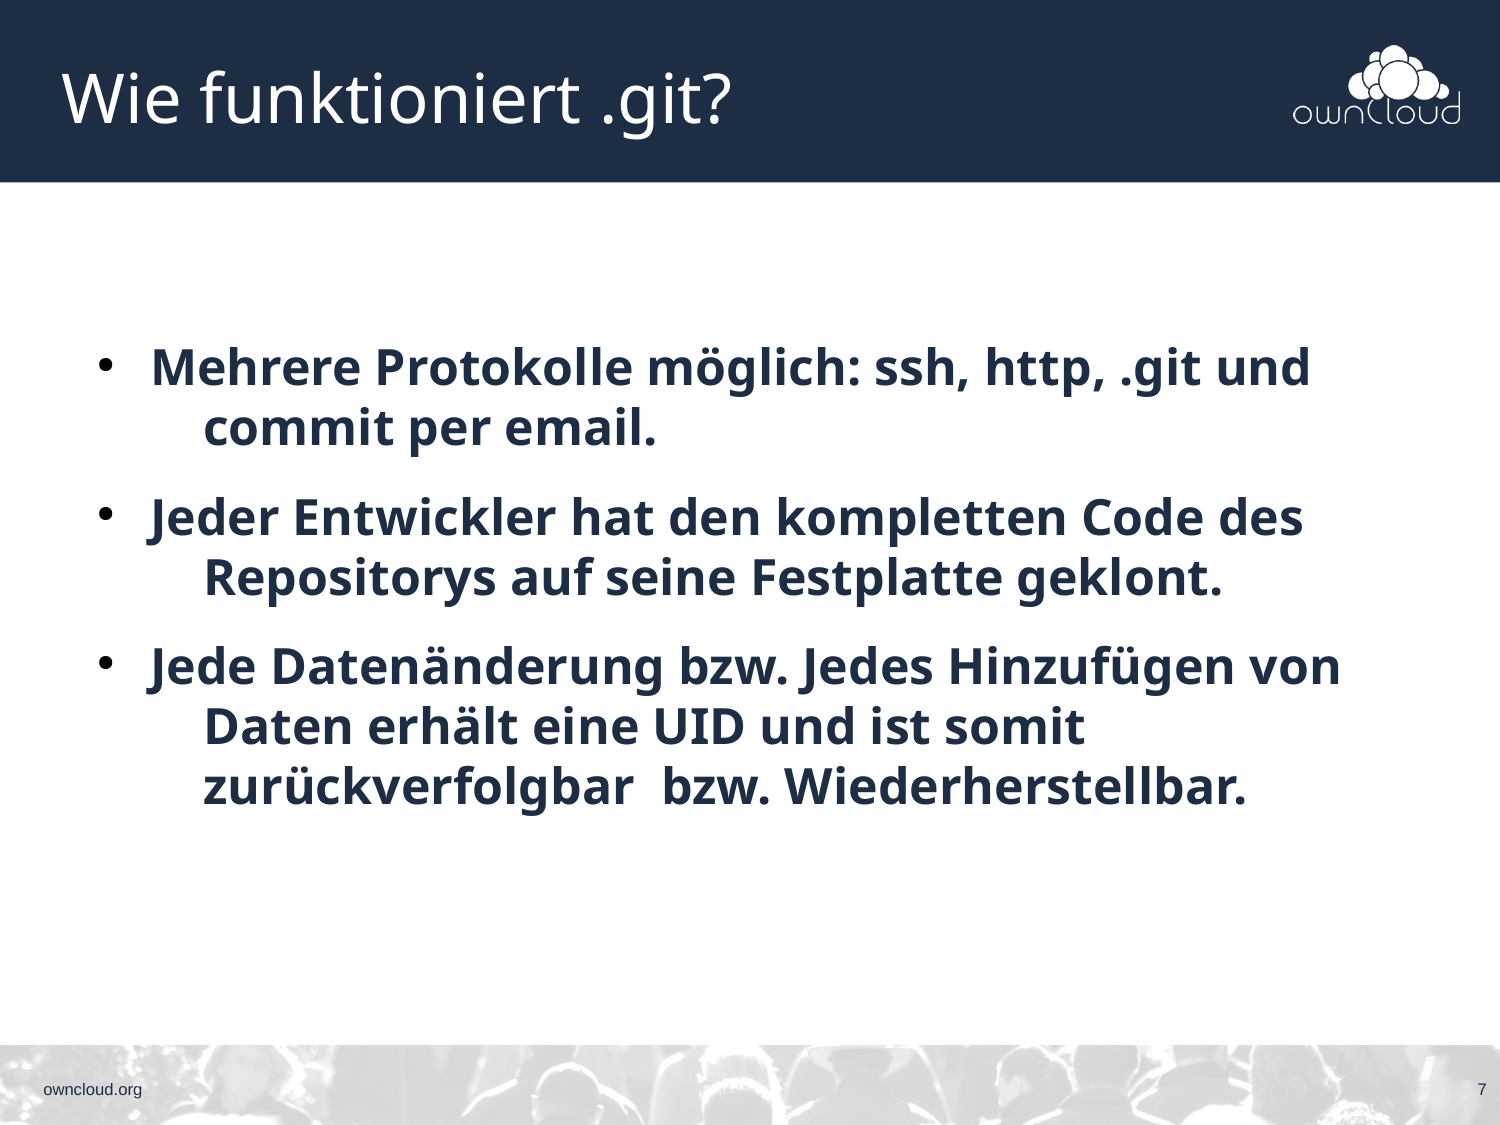

# Wie funktioniert .git?
Mehrere Protokolle möglich: ssh, http, .git und commit per email.
Jeder Entwickler hat den kompletten Code des Repositorys auf seine Festplatte geklont.
Jede Datenänderung bzw. Jedes Hinzufügen von Daten erhält eine UID und ist somit zurückverfolgbar bzw. Wiederherstellbar.